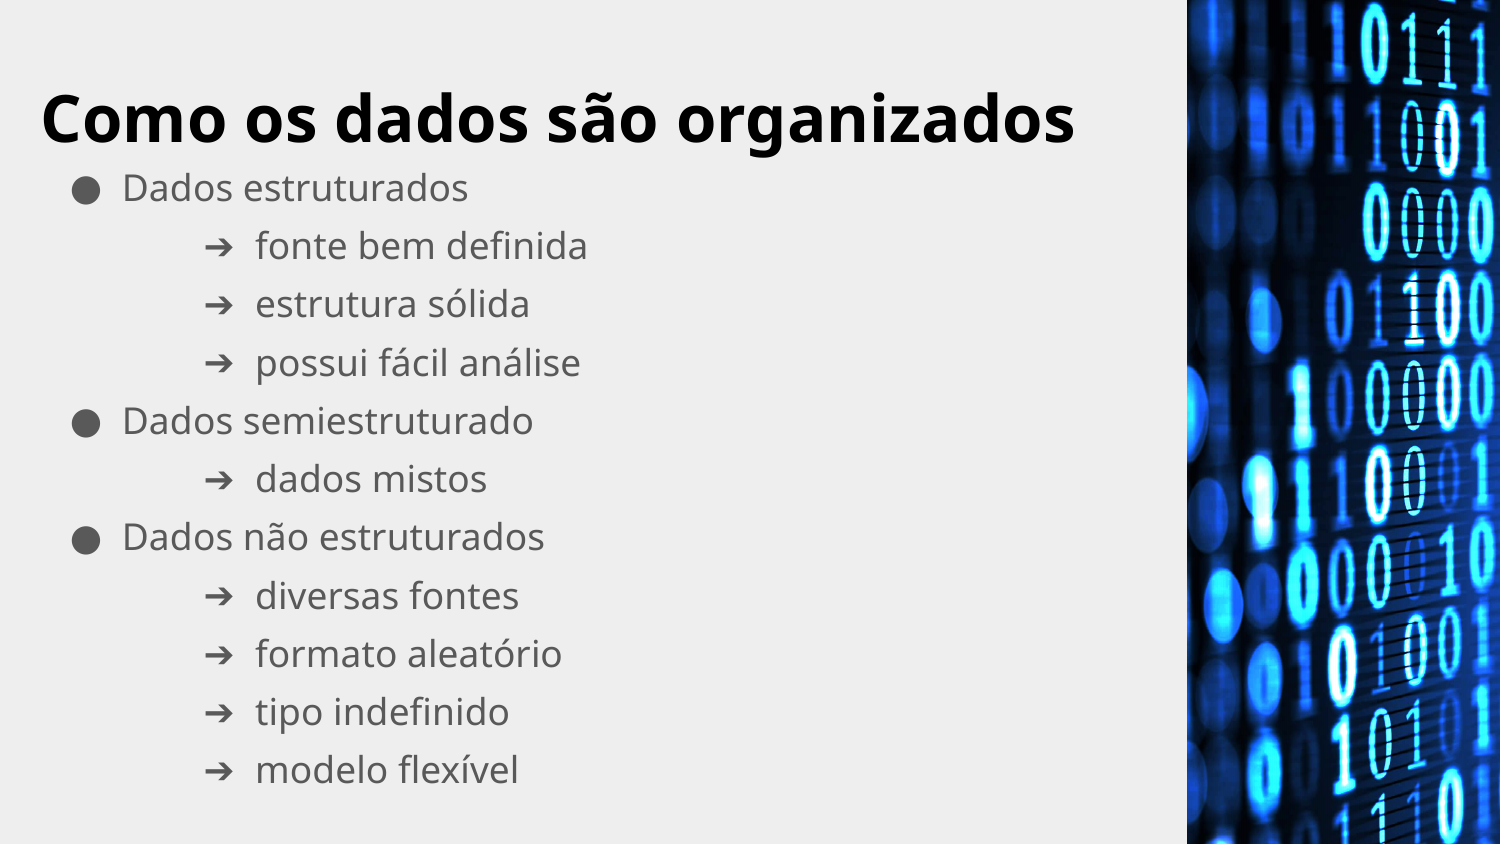

# Como os dados são organizados
Dados estruturados
fonte bem definida
estrutura sólida
possui fácil análise
Dados semiestruturado
dados mistos
Dados não estruturados
diversas fontes
formato aleatório
tipo indefinido
modelo flexível